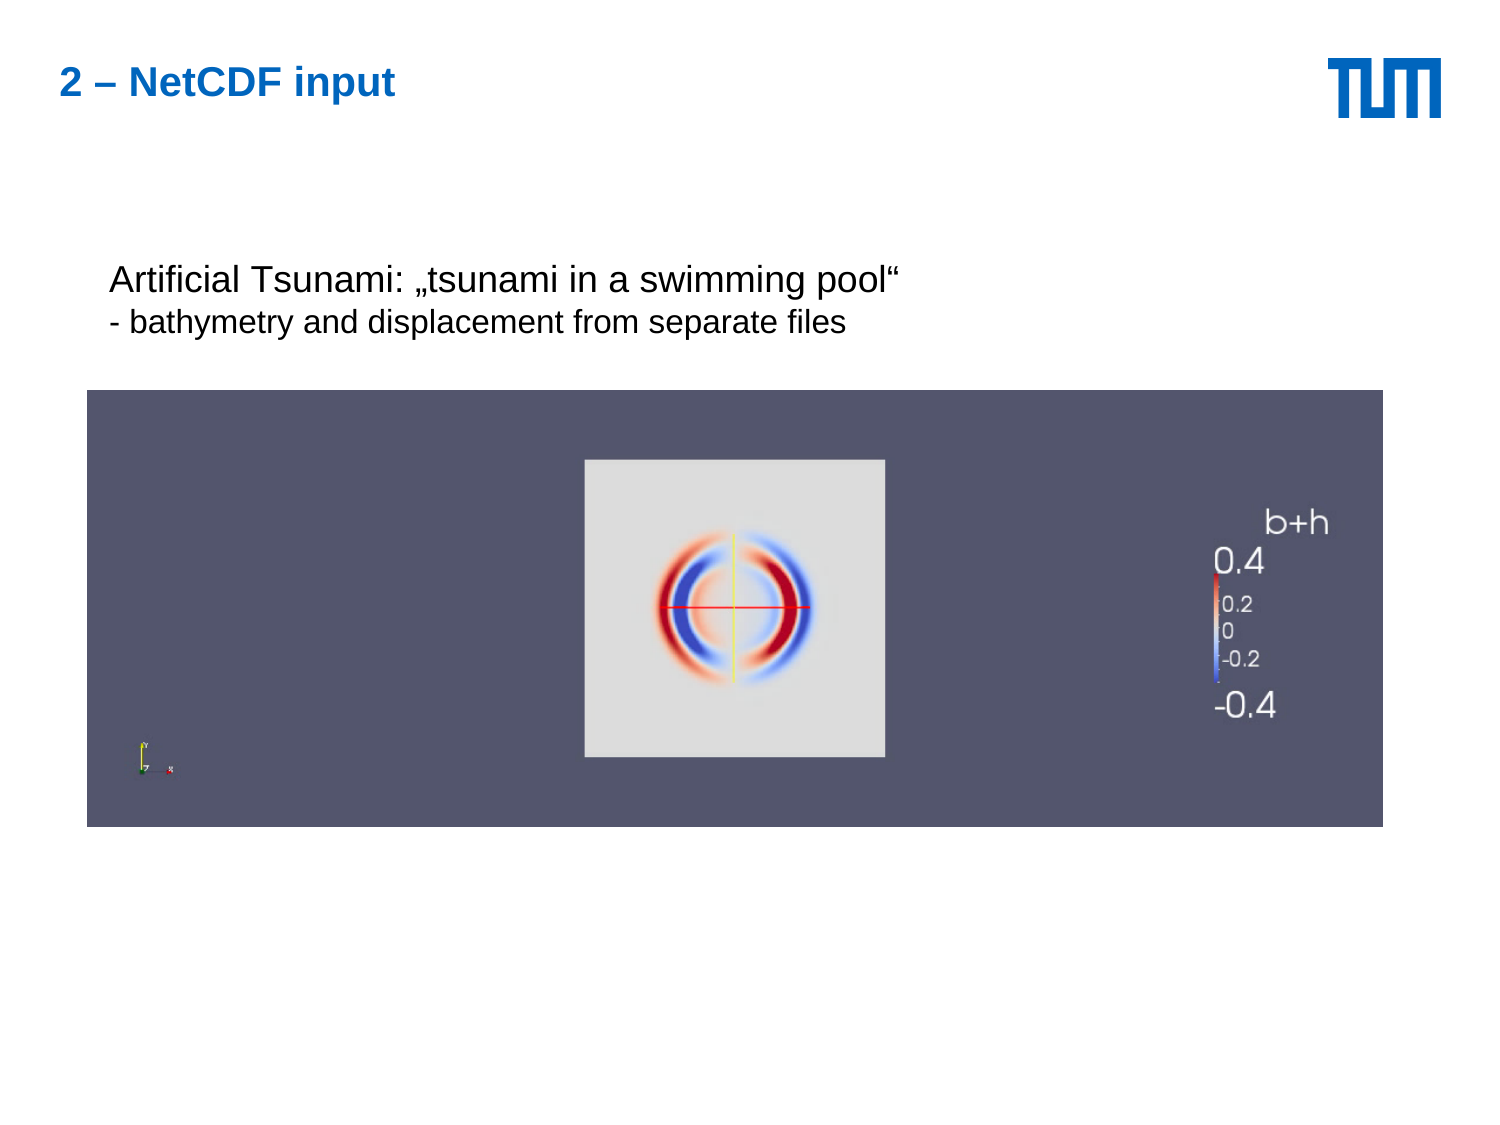

# 2 – NetCDF input
Artificial Tsunami: „tsunami in a swimming pool“
- bathymetry and displacement from separate files